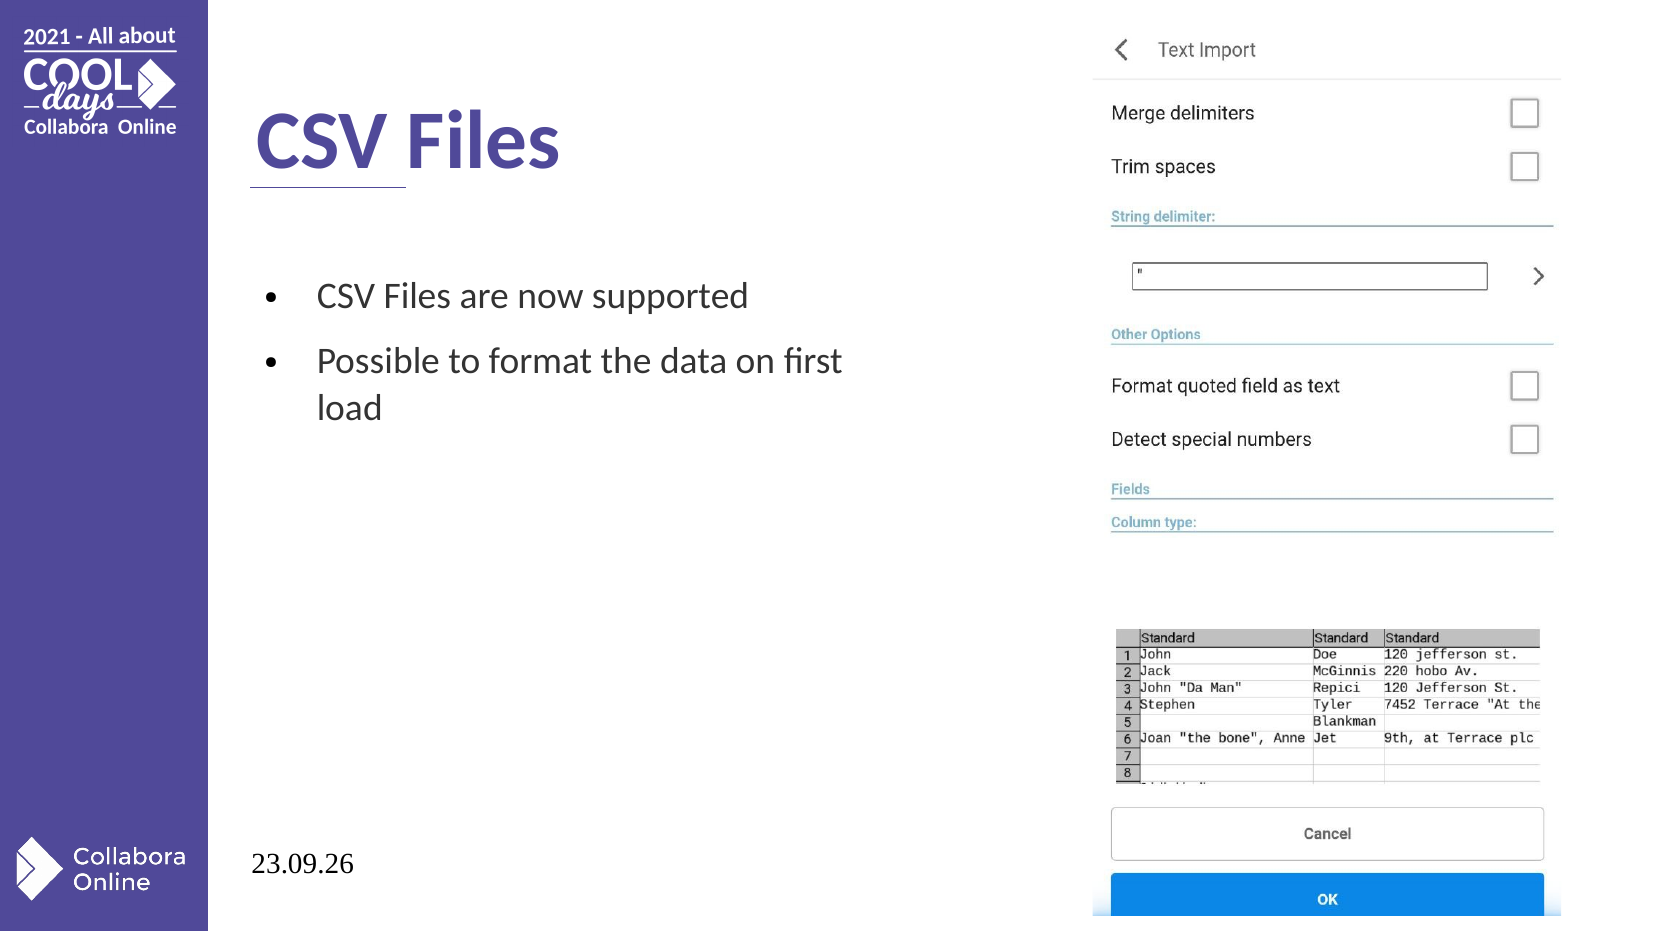

# CSV Files
CSV Files are now supported
Possible to format the data on first load
3